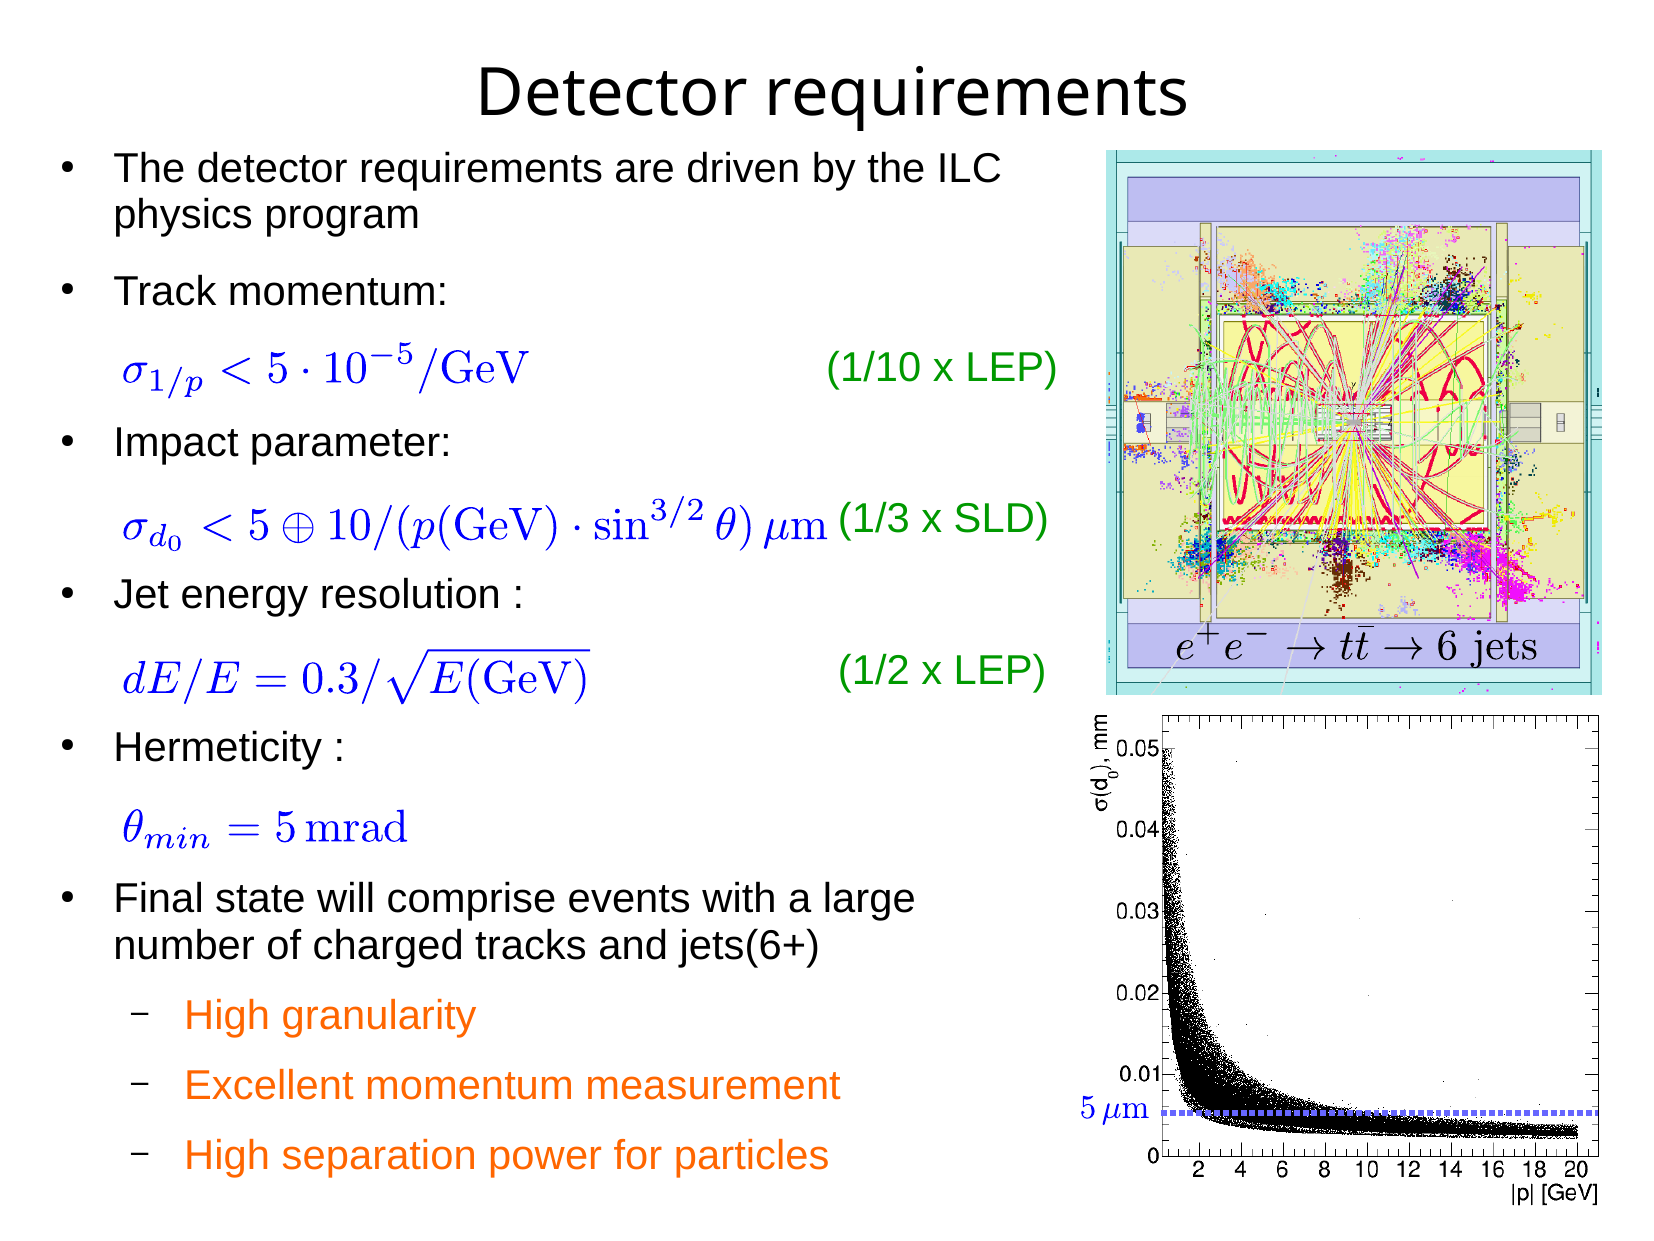

# Detector requirements
The detector requirements are driven by the ILC physics program
Track momentum:
 (1/10 x LEP)
Impact parameter:
 (1/3 x SLD)
Jet energy resolution :
 (1/2 x LEP)
Hermeticity :
Final state will comprise events with a large number of charged tracks and jets(6+)
High granularity
Excellent momentum measurement
High separation power for particles
7